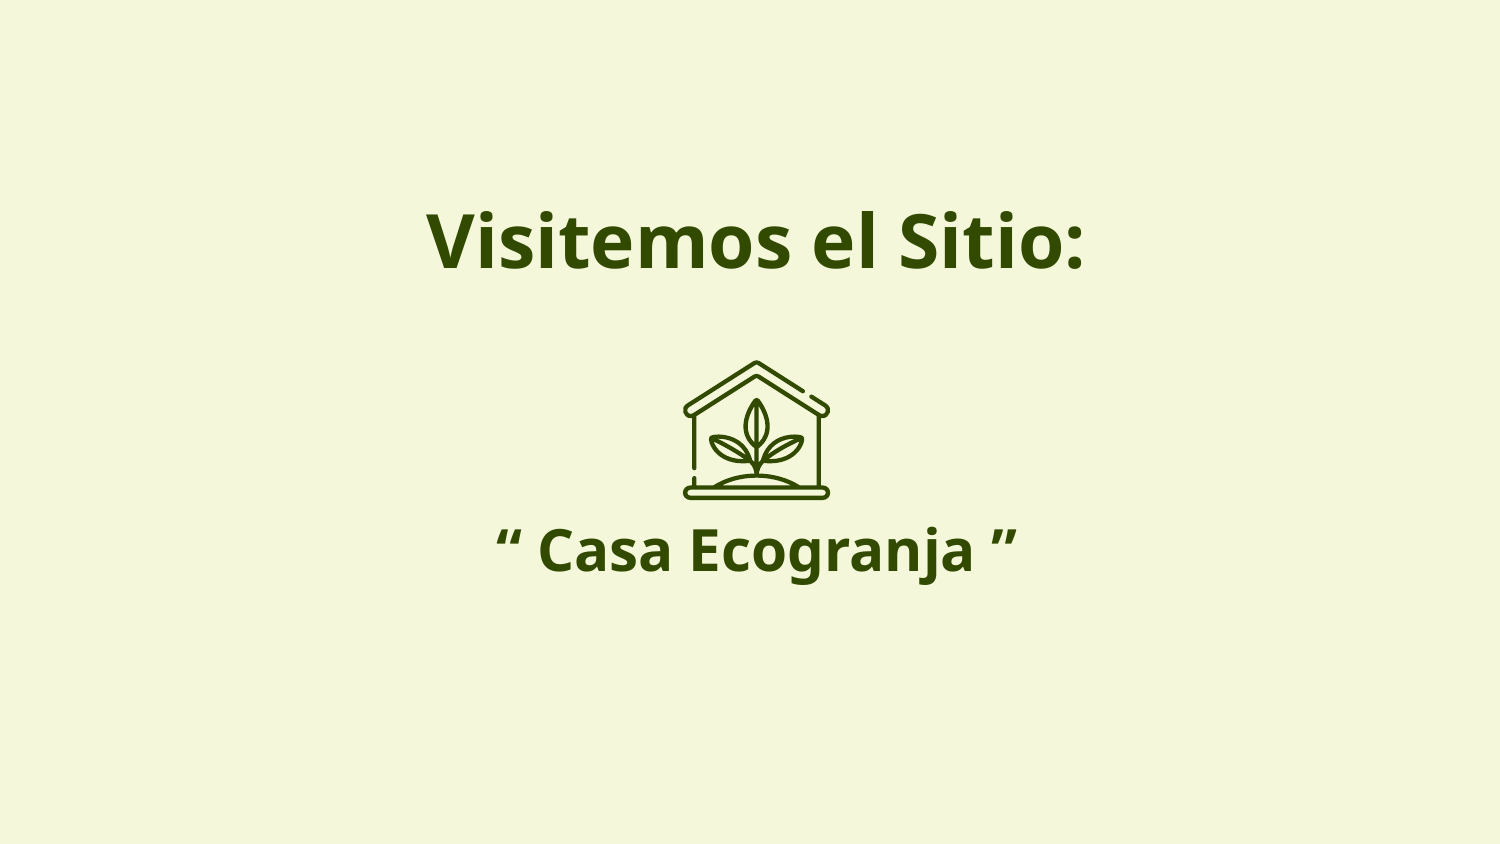

# Visitemos el Sitio:
“ Casa Ecogranja ”